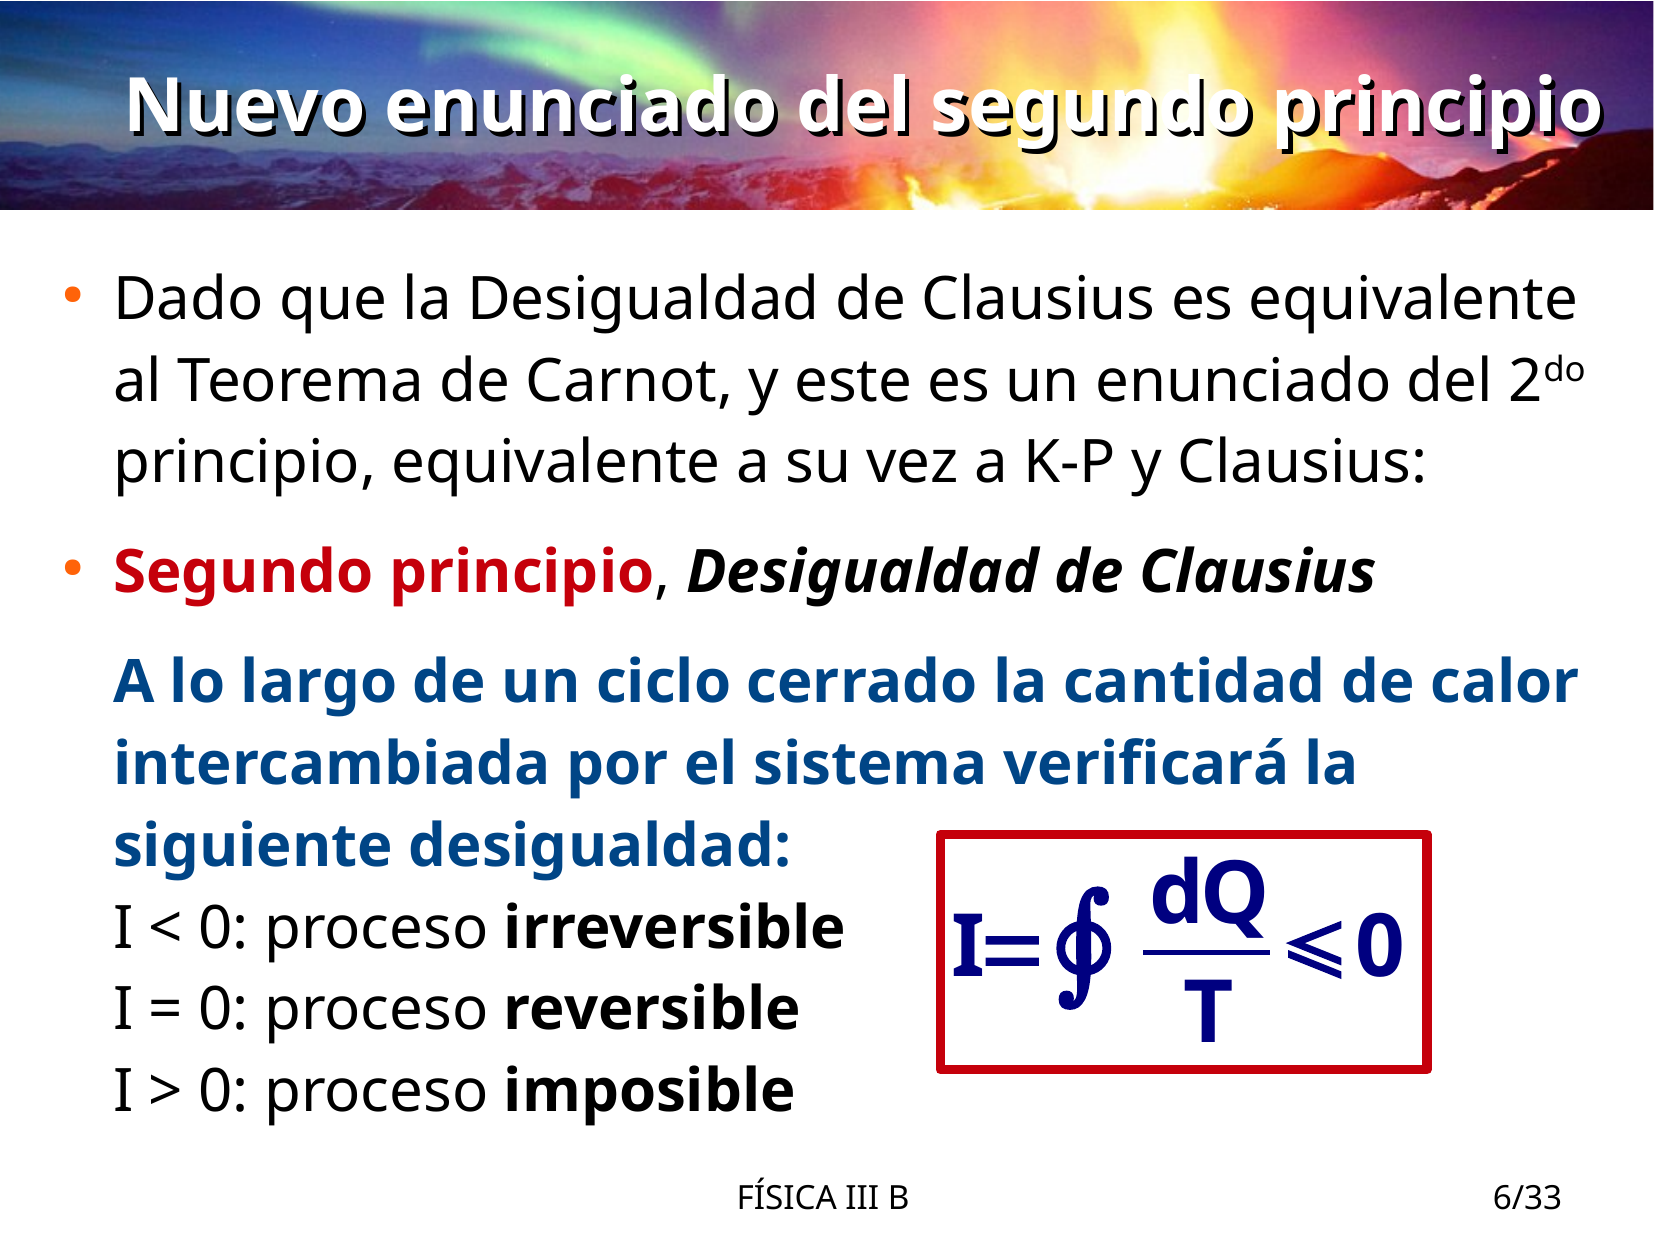

# Nuevo enunciado del segundo principio
Dado que la Desigualdad de Clausius es equivalente al Teorema de Carnot, y este es un enunciado del 2do principio, equivalente a su vez a K-P y Clausius:
Segundo principio, Desigualdad de Clausius
A lo largo de un ciclo cerrado la cantidad de calor intercambiada por el sistema verificará la siguiente desigualdad:
I < 0: proceso irreversible
I = 0: proceso reversible
I > 0: proceso imposible
FÍSICA III B
6